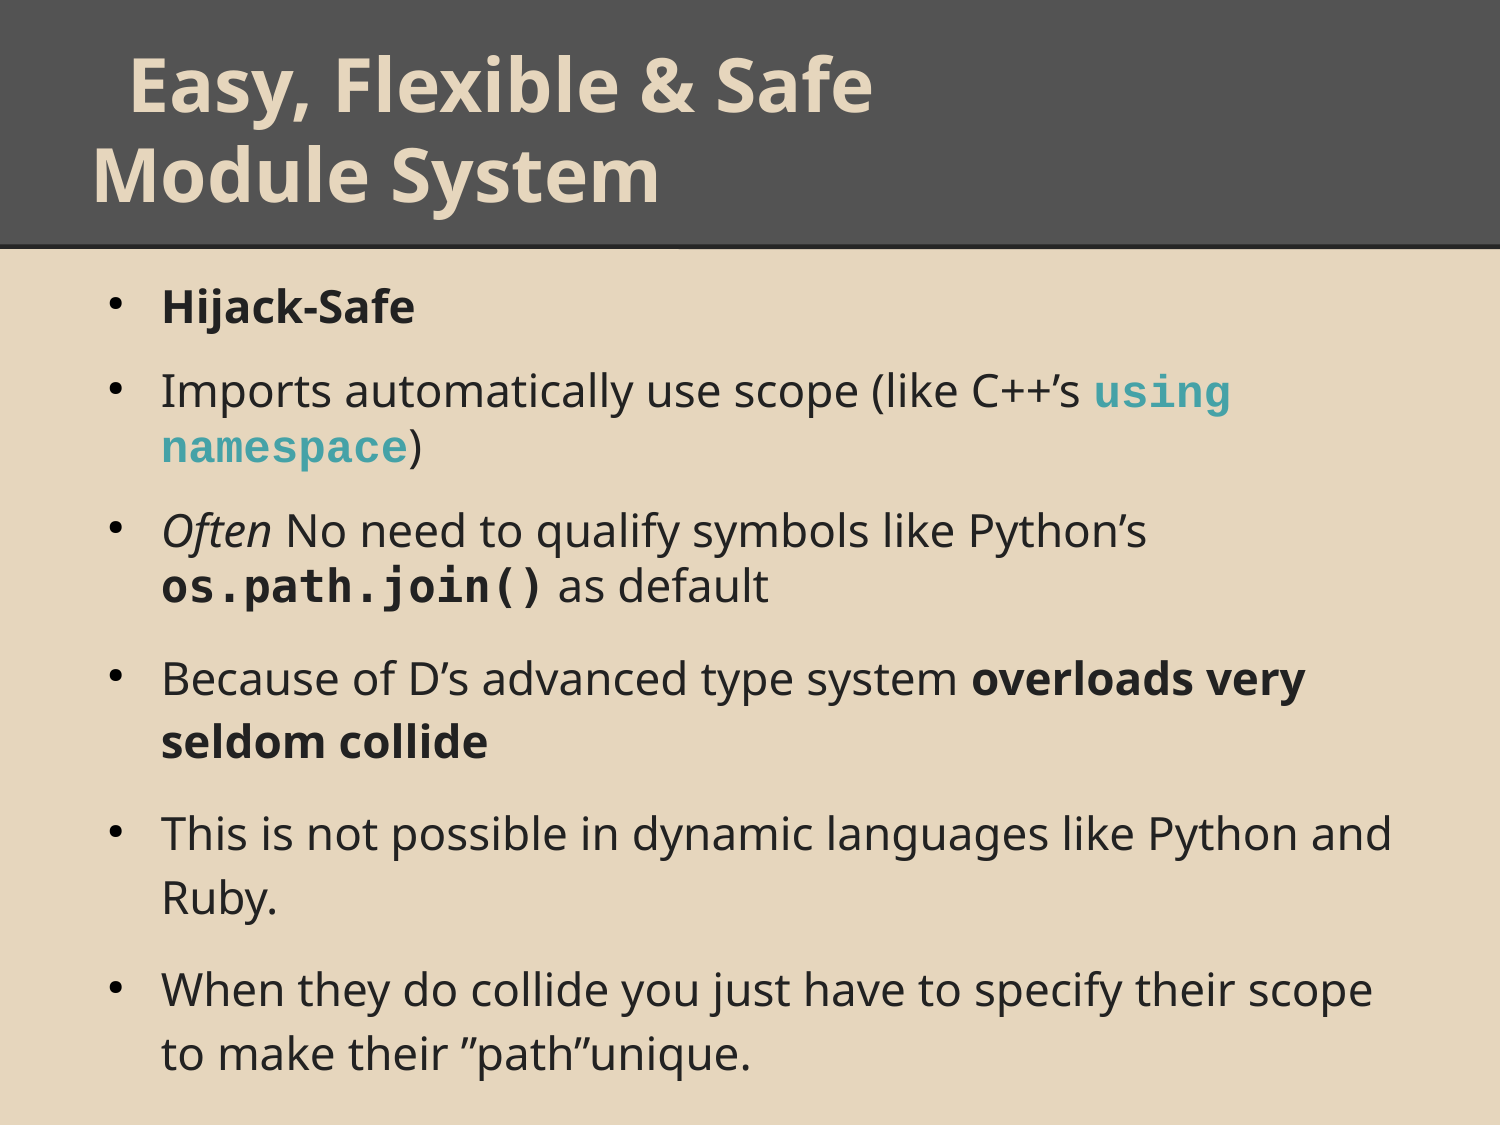

# Easy, Flexible & Safe Module System
Hijack-Safe
Imports automatically use scope (like C++’s using namespace)
Often No need to qualify symbols like Python’s os.path.join() as default
Because of D’s advanced type system overloads very seldom collide
This is not possible in dynamic languages like Python and Ruby.
When they do collide you just have to specify their scope to make their ”path”unique.